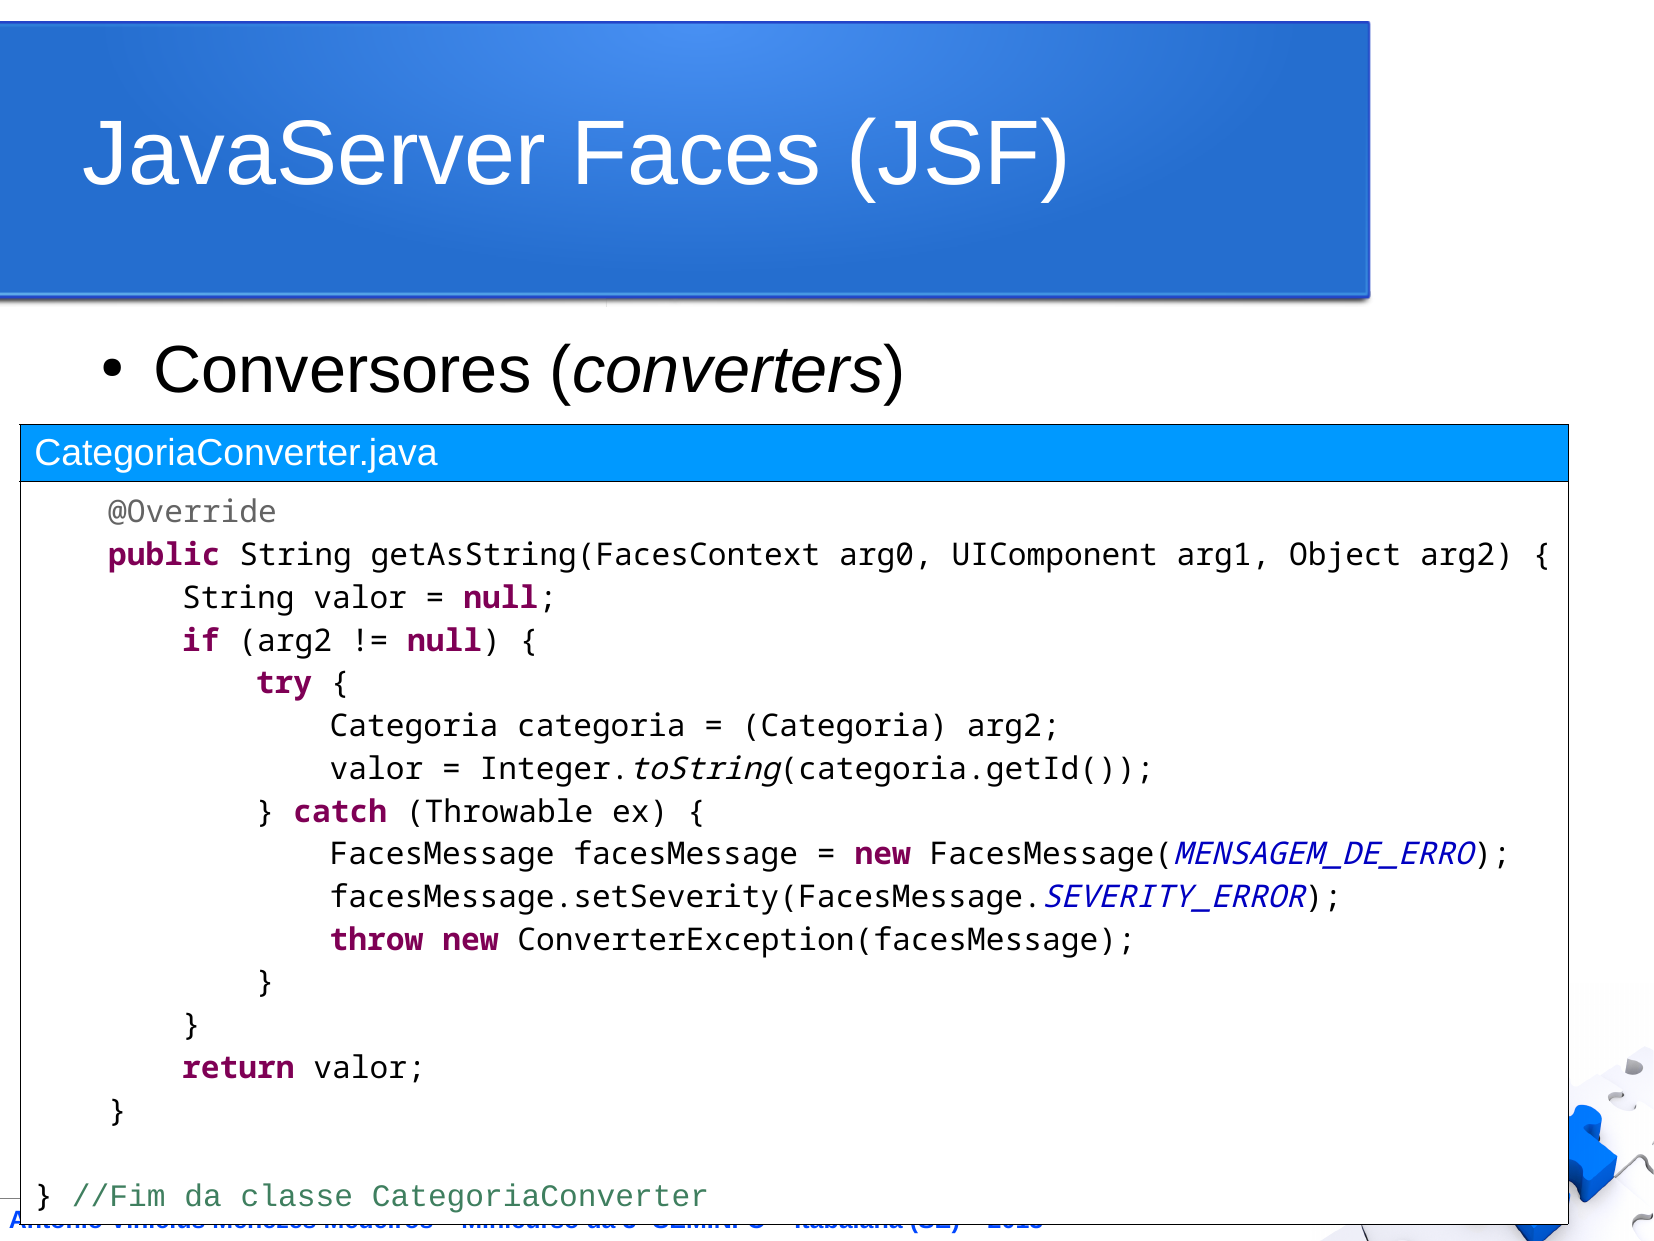

# JavaServer Faces (JSF)
Conversores (converters)
| CategoriaConverter.java |
| --- |
| @Override public String getAsString(FacesContext arg0, UIComponent arg1, Object arg2) { String valor = null; if (arg2 != null) { try { Categoria categoria = (Categoria) arg2; valor = Integer.toString(categoria.getId()); } catch (Throwable ex) { FacesMessage facesMessage = new FacesMessage(MENSAGEM\_DE\_ERRO); facesMessage.setSeverity(FacesMessage.SEVERITY\_ERROR); throw new ConverterException(facesMessage); } } return valor; } } //Fim da classe CategoriaConverter |
178